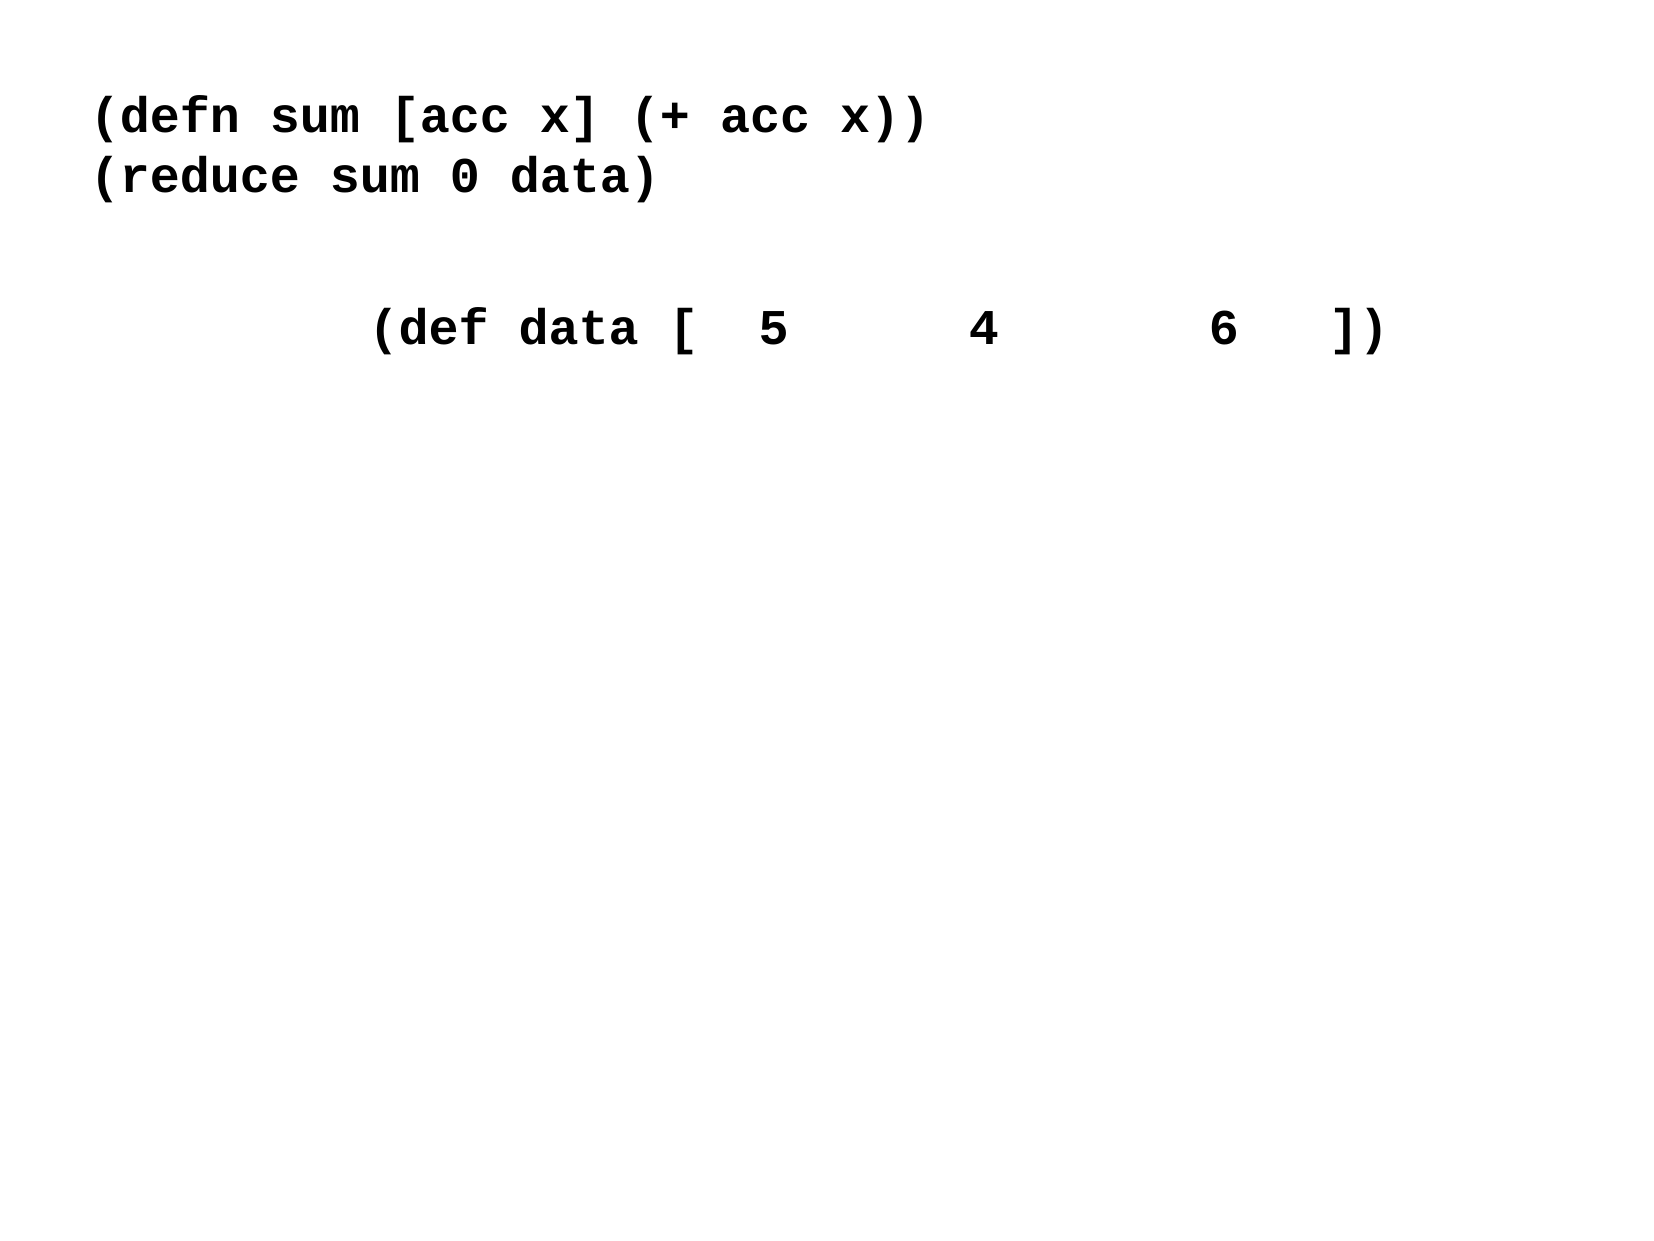

(defn sum [acc x] (+ acc x))
(reduce sum 0 data)
(def data [ 5 4 6 ])